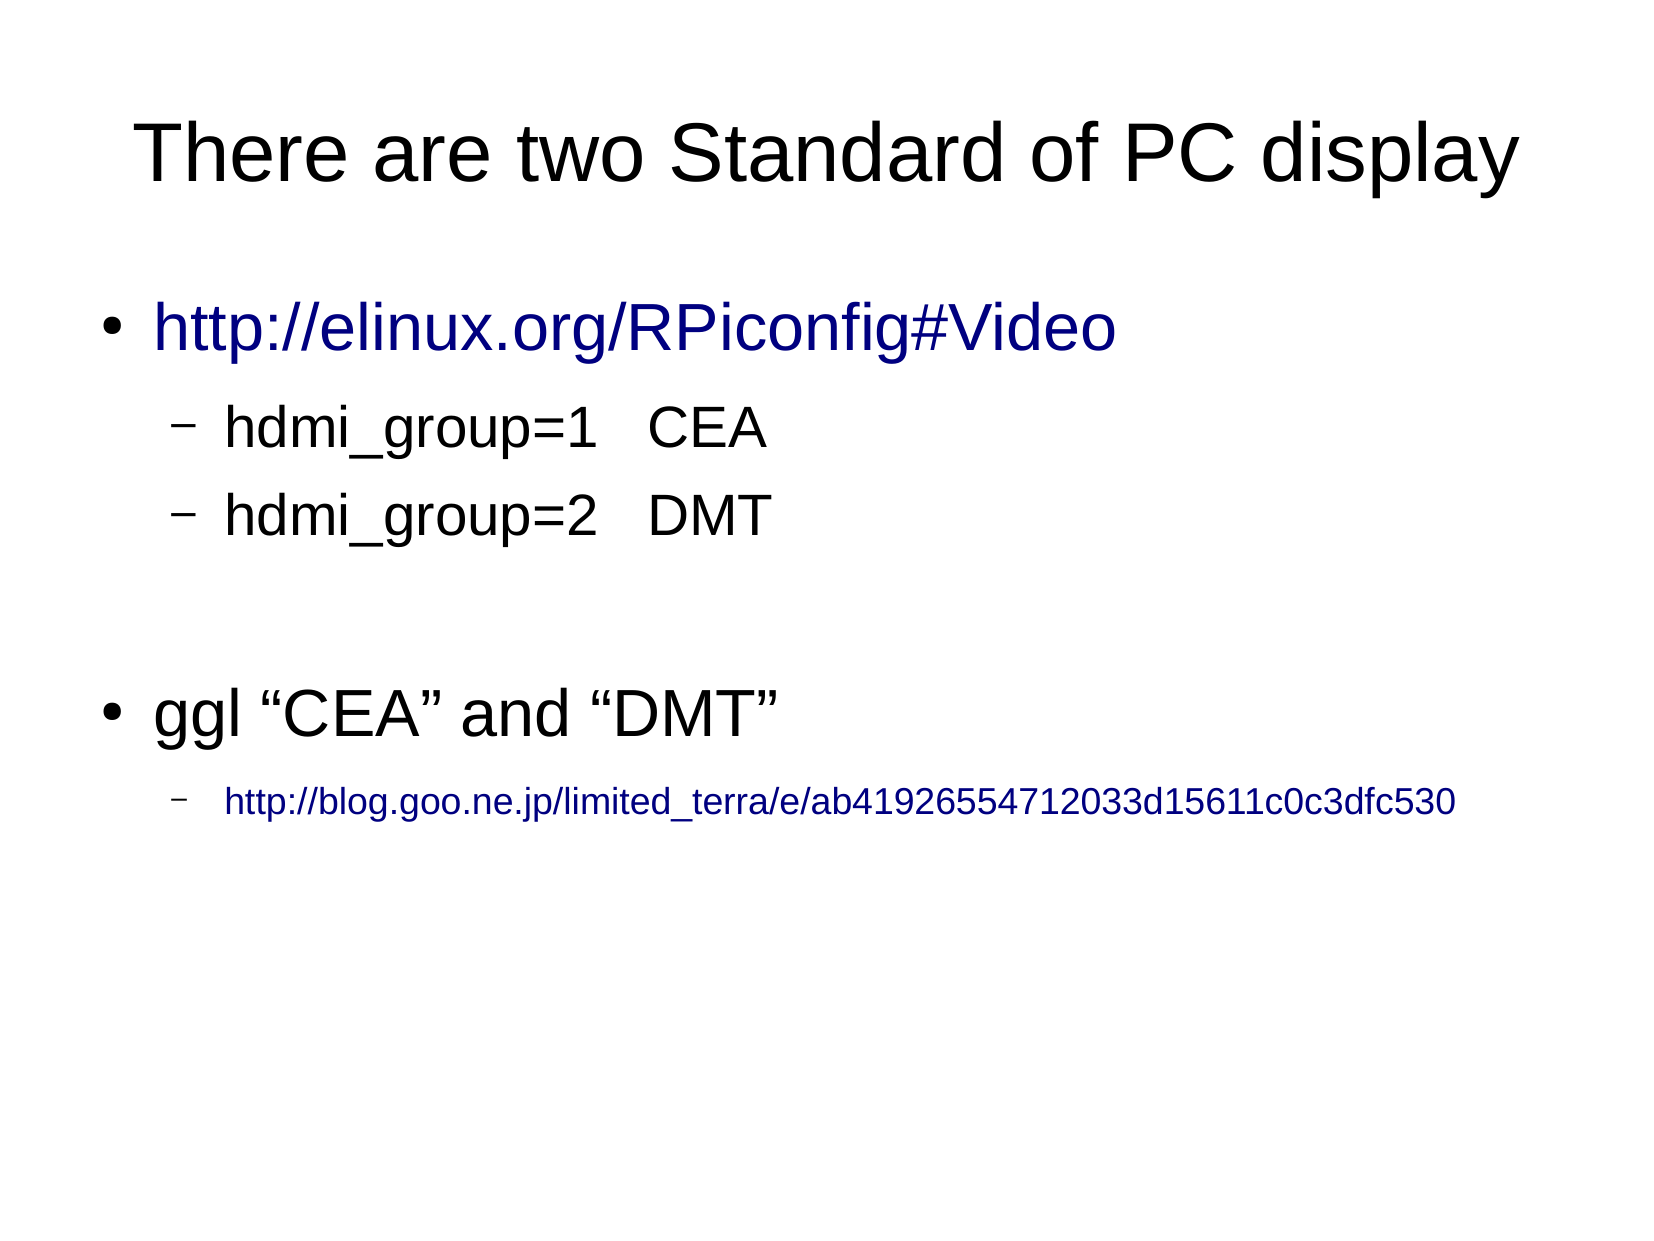

# There are two Standard of PC display
http://elinux.org/RPiconfig#Video
hdmi_group=1 CEA
hdmi_group=2 DMT
ggl “CEA” and “DMT”
http://blog.goo.ne.jp/limited_terra/e/ab41926554712033d15611c0c3dfc530